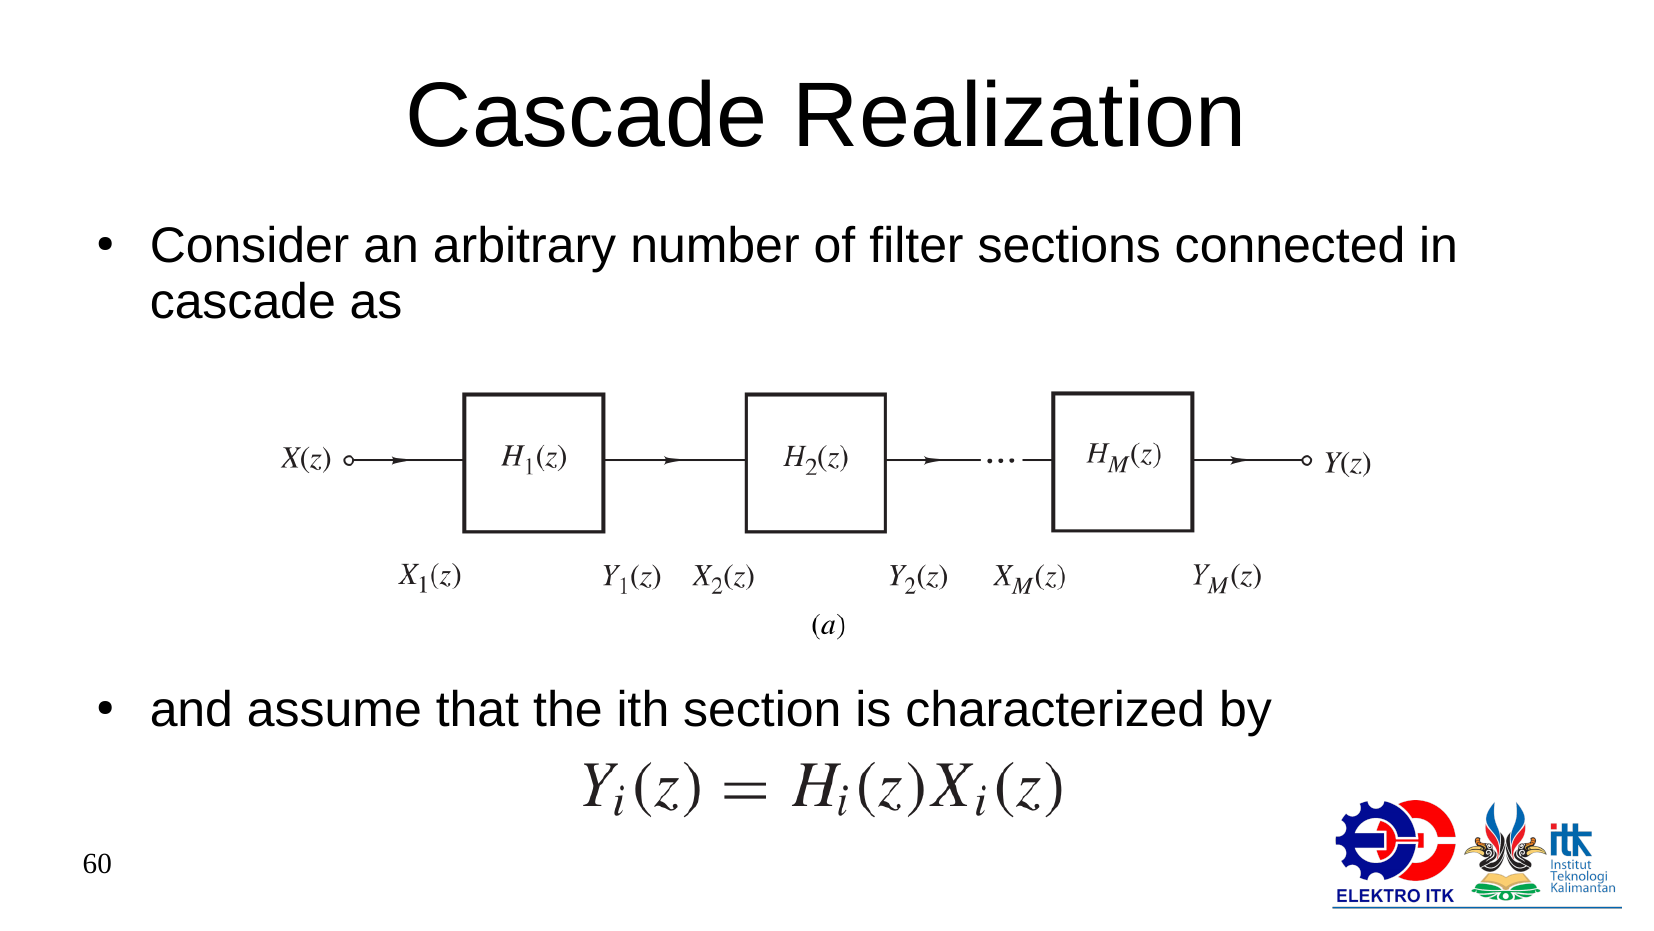

# Cascade Realization
Consider an arbitrary number of ﬁlter sections connected in cascade as
and assume that the ith section is characterized by